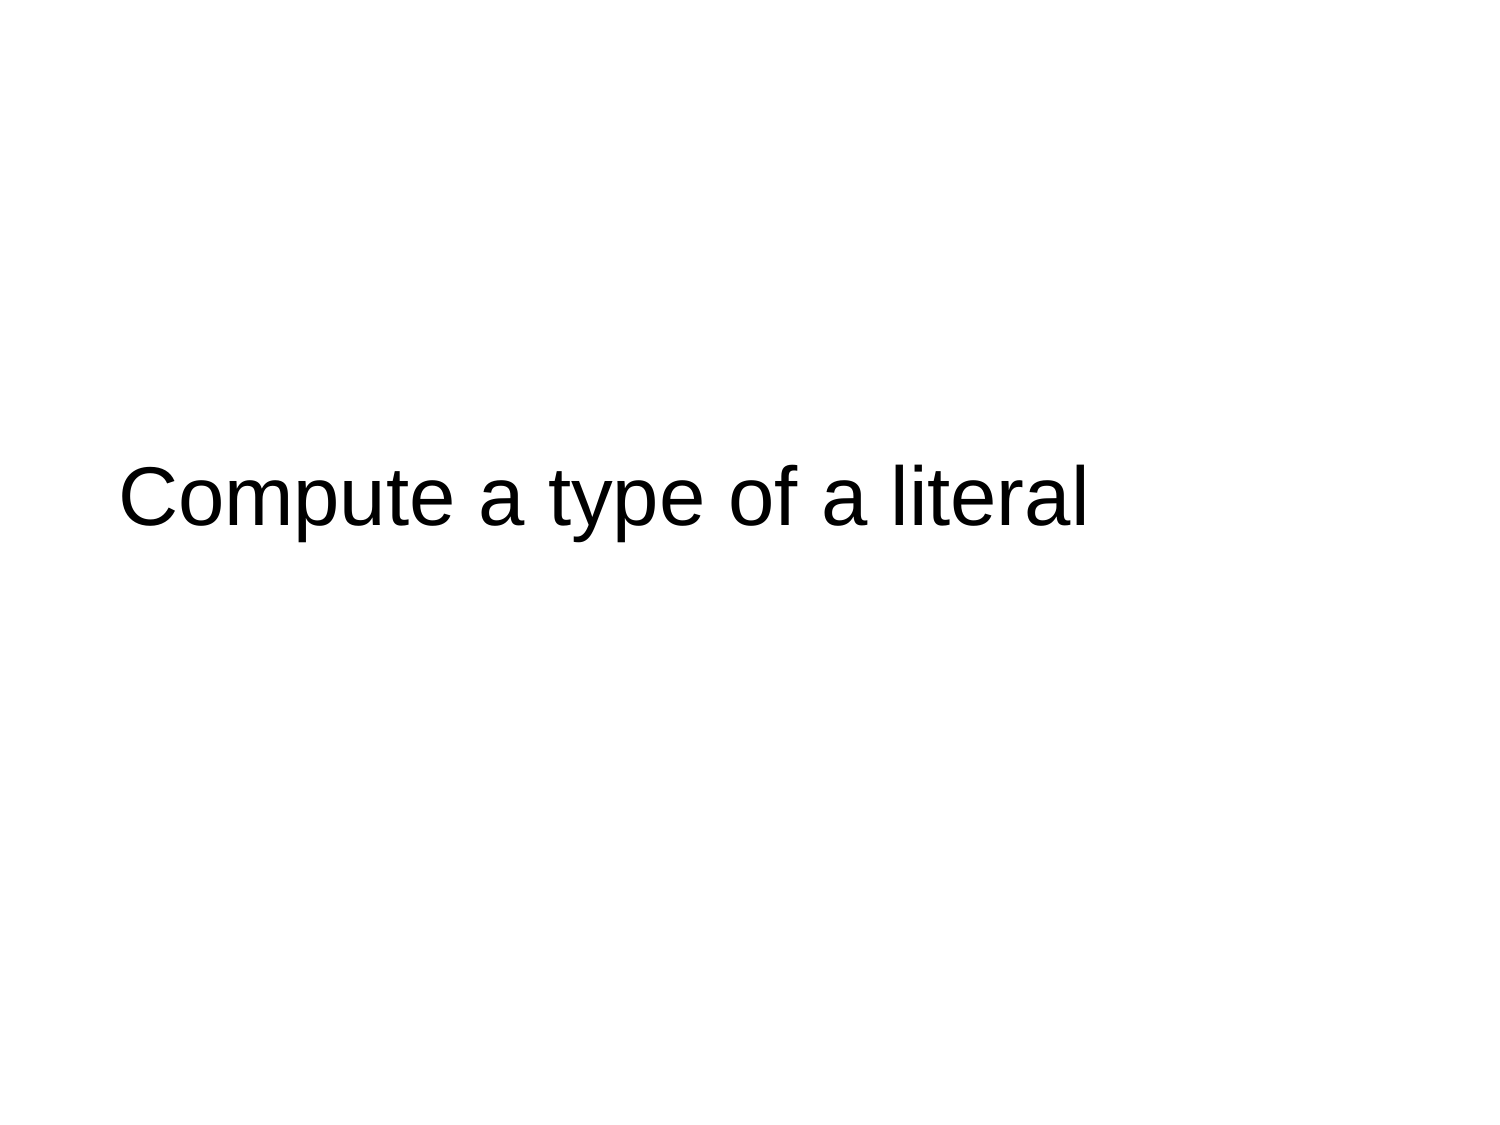

# Compute a type of a literal